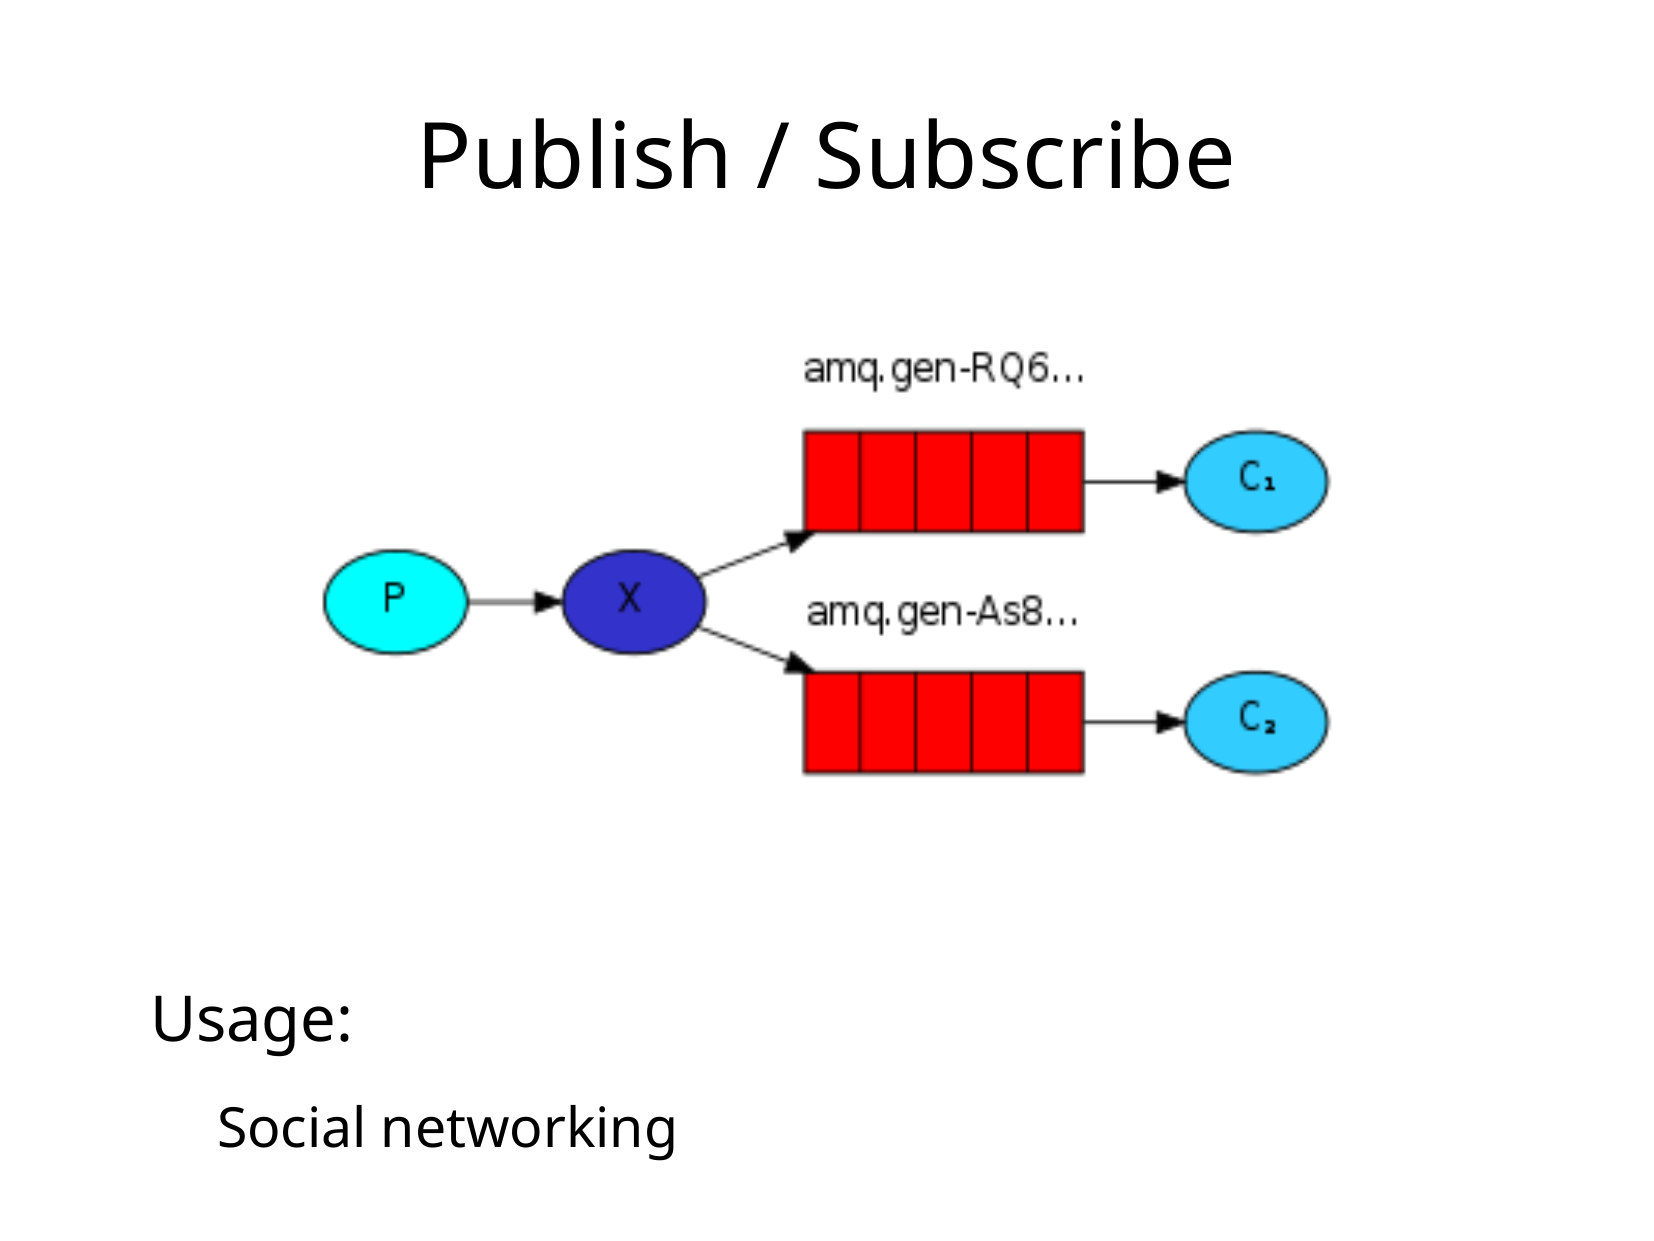

# Publish / Subscribe
Usage:
Social networking